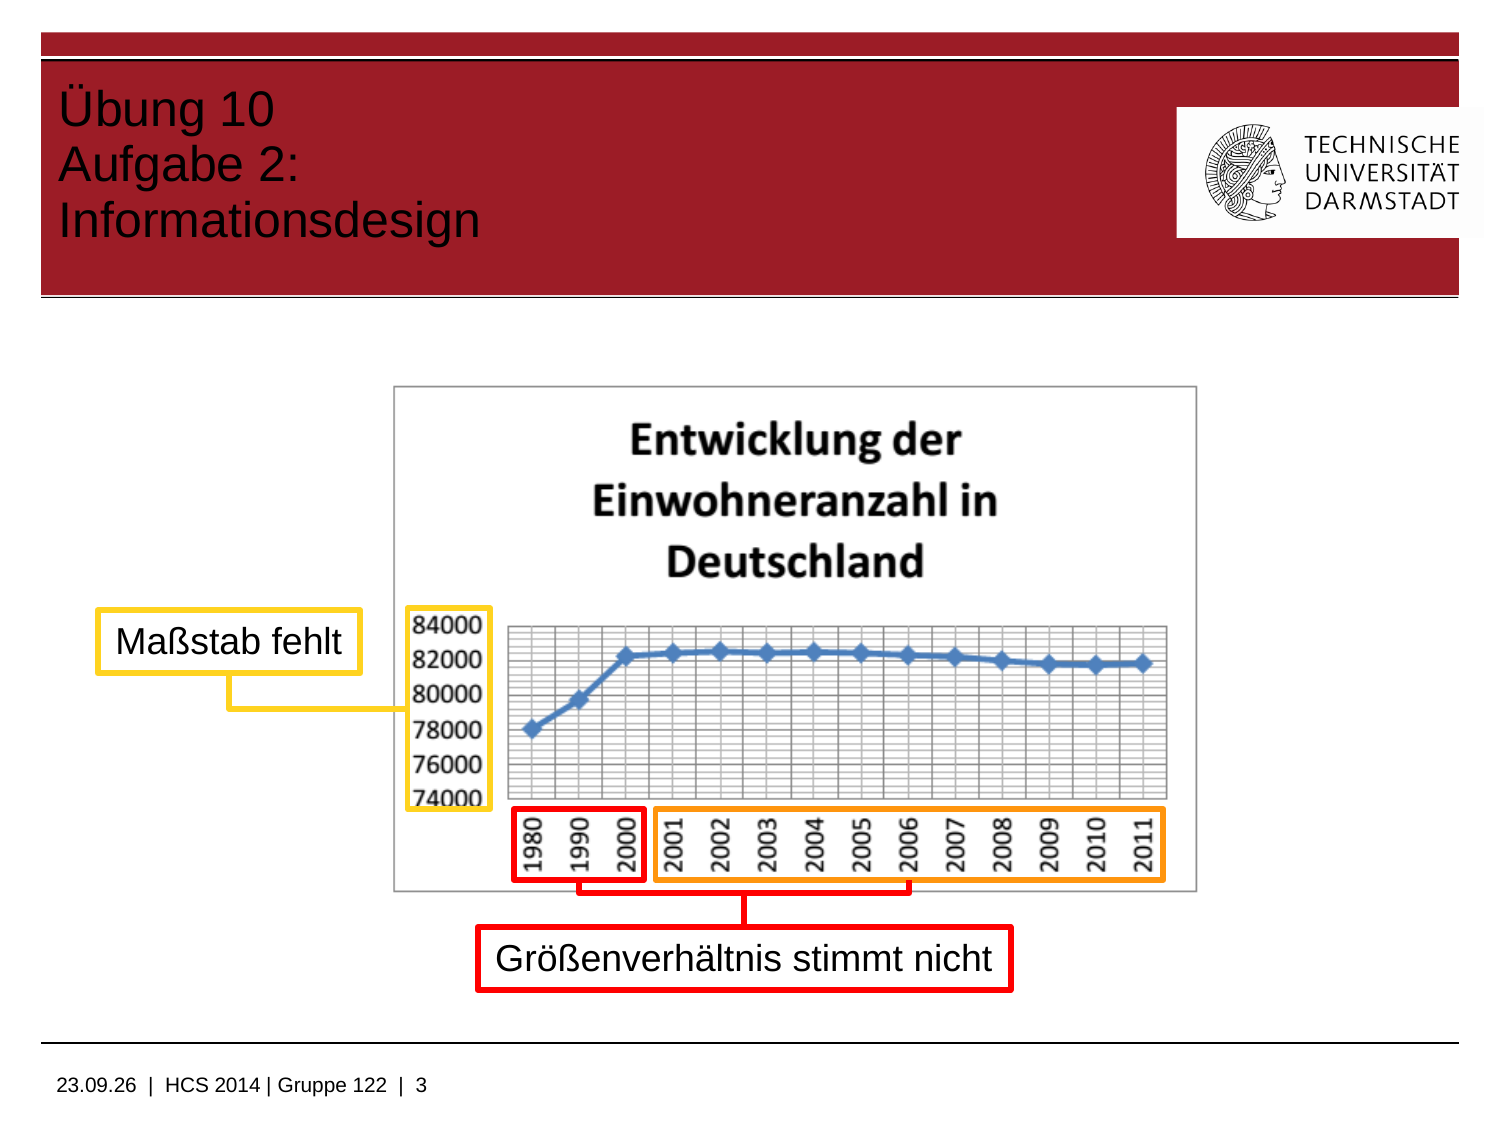

# Übung 10 Aufgabe 2: Informationsdesign
Maßstab fehlt
Größenverhältnis stimmt nicht